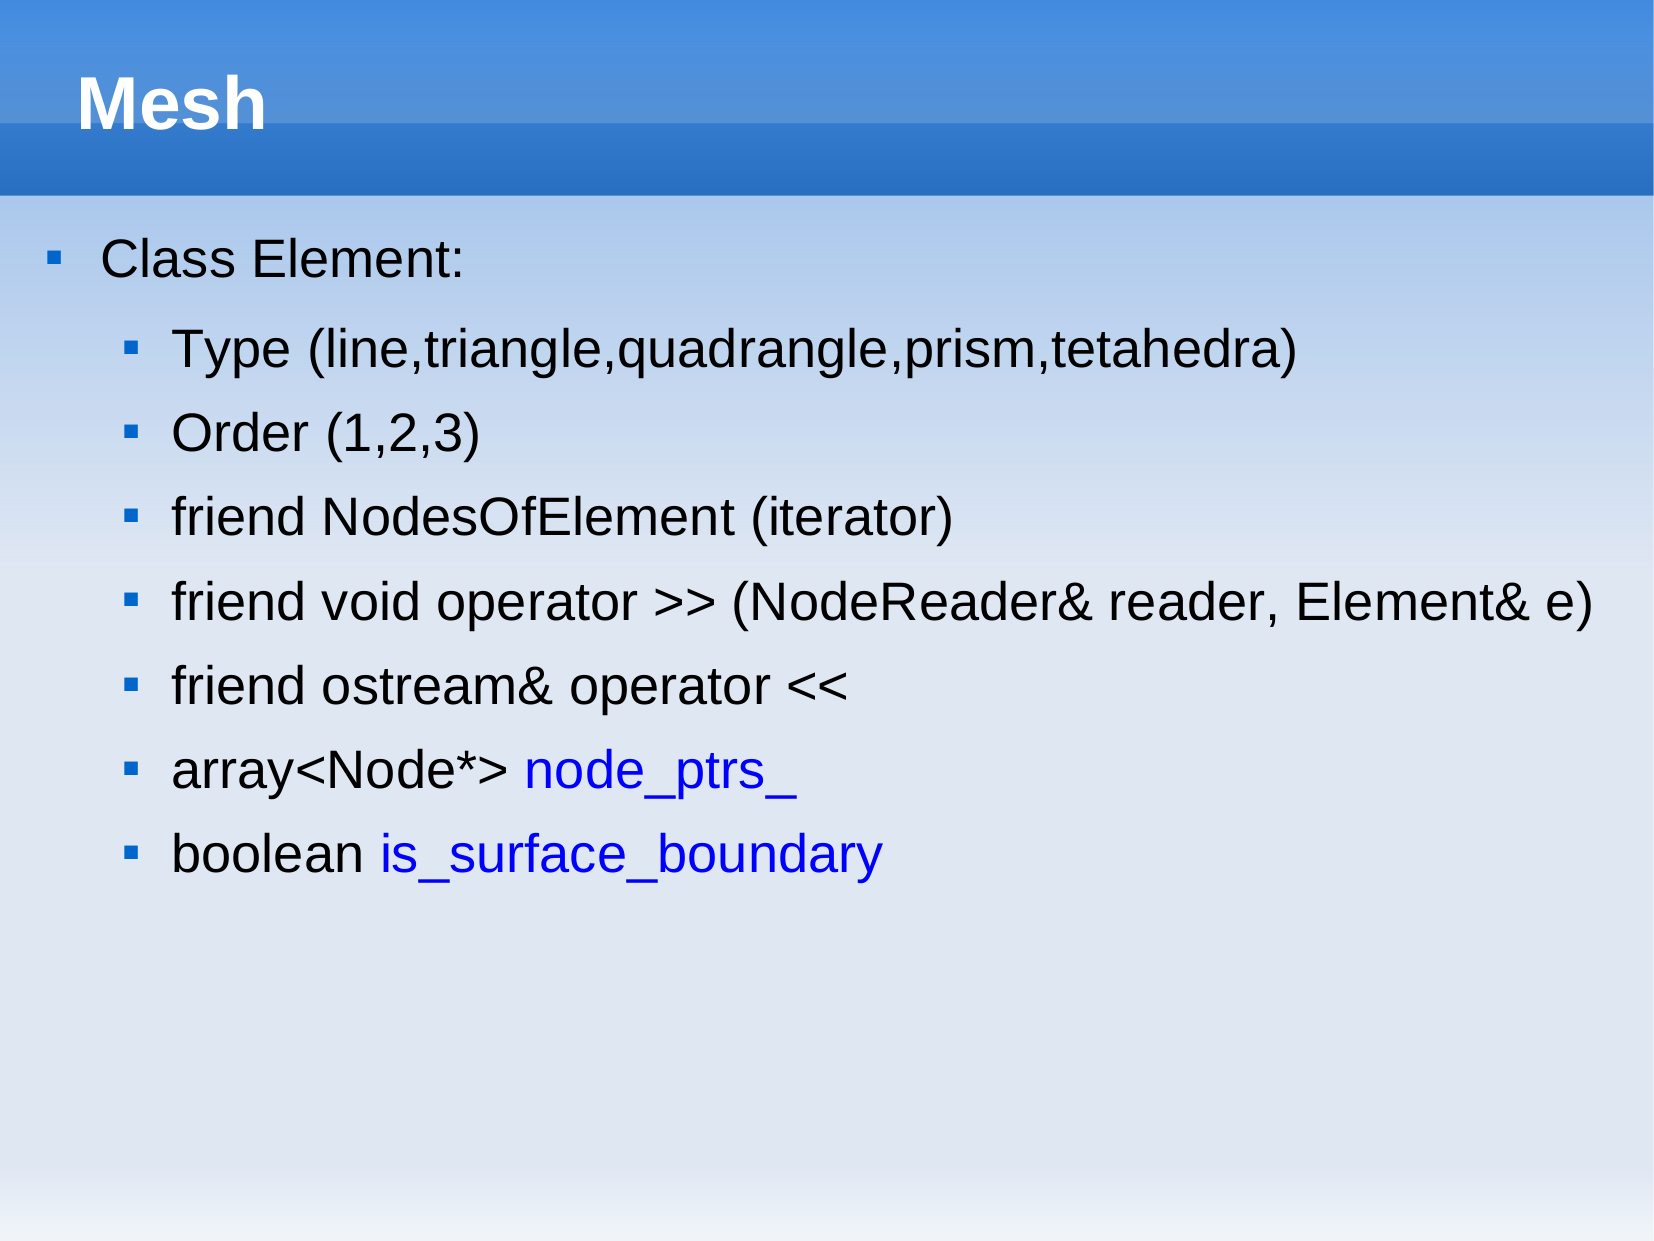

# Mesh
Class Element:
Type (line,triangle,quadrangle,prism,tetahedra)
Order (1,2,3)
friend NodesOfElement (iterator)
friend void operator >> (NodeReader& reader, Element& e)
friend ostream& operator <<
array<Node*> node_ptrs_
boolean is_surface_boundary